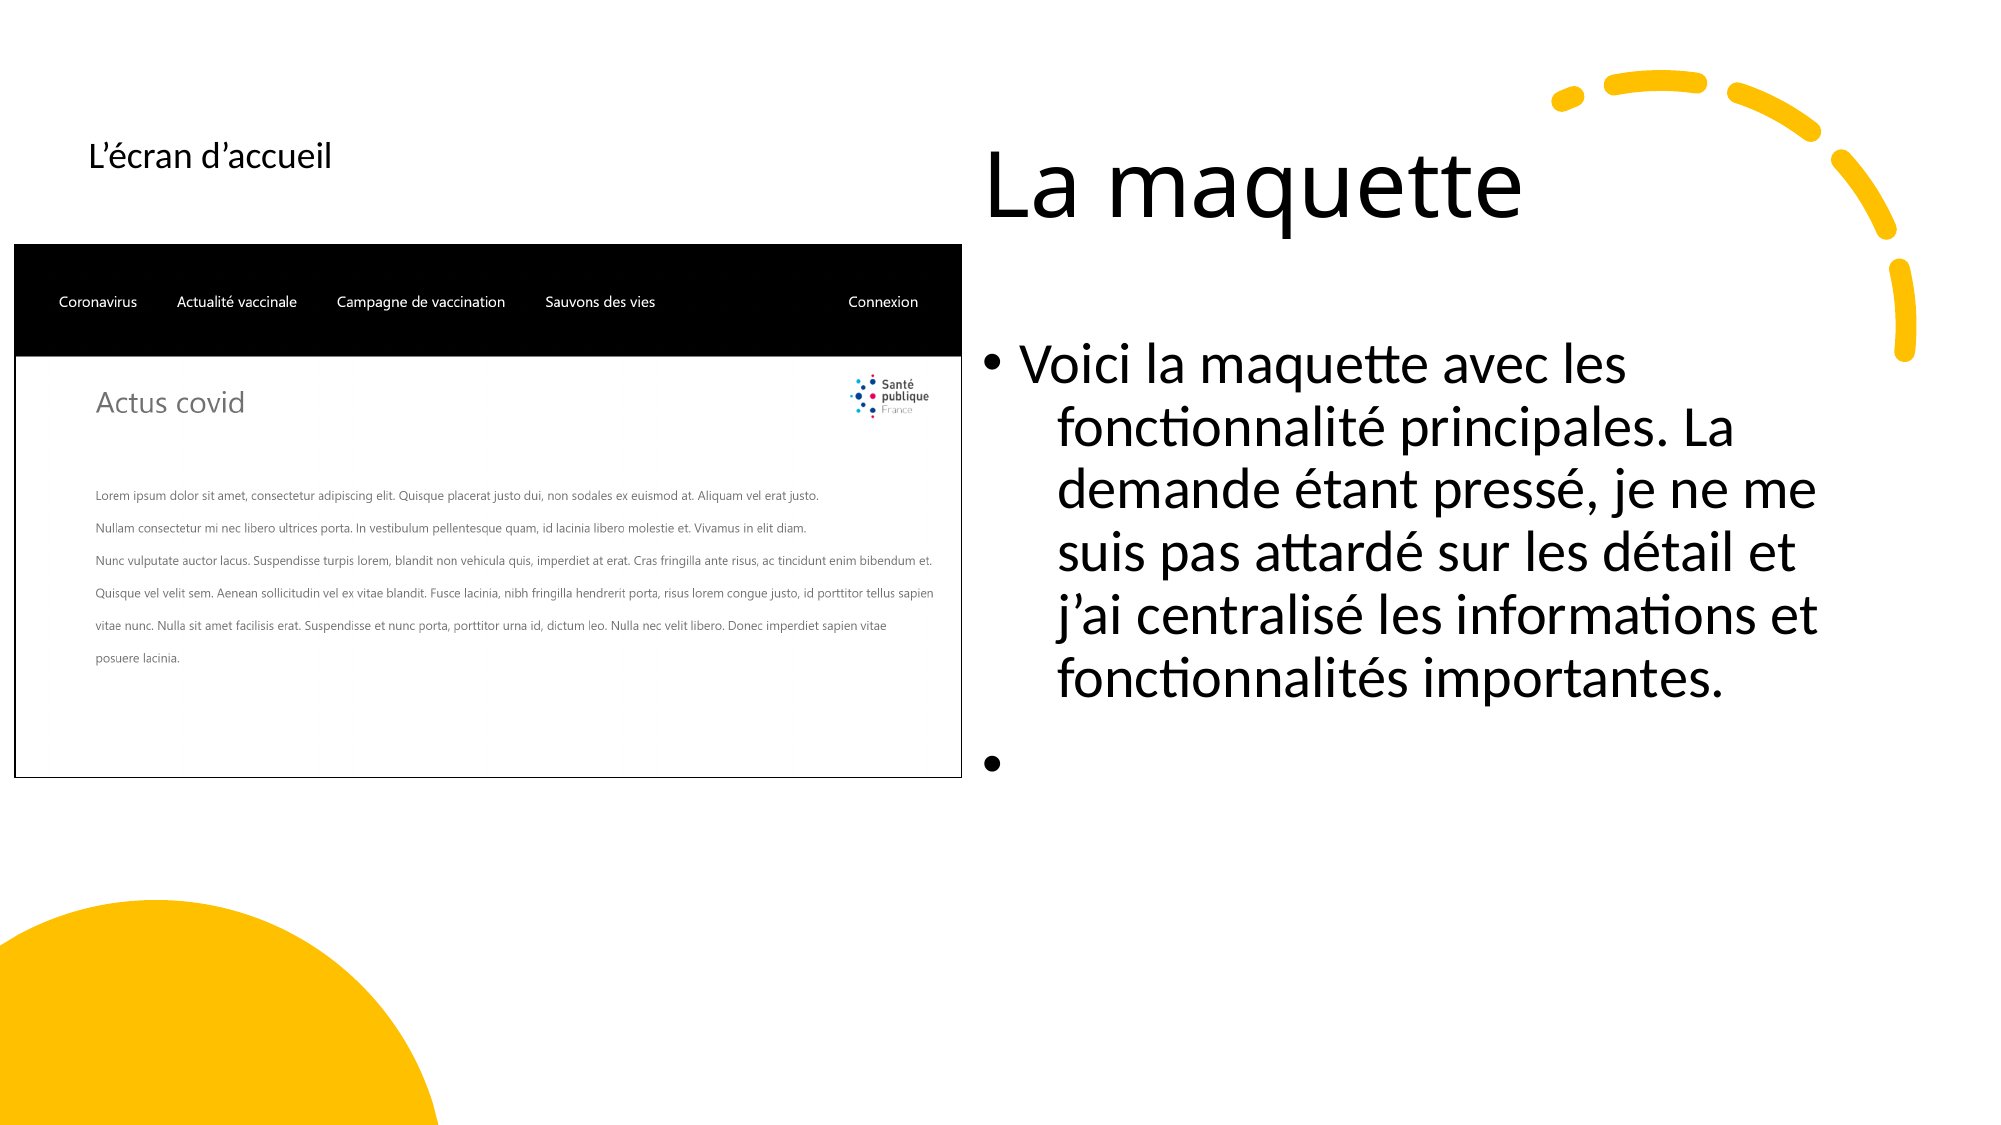

# La maquette
L’écran d’accueil
Voici la maquette avec les fonctionnalité principales. La demande étant pressé, je ne me suis pas attardé sur les détail et j’ai centralisé les informations et fonctionnalités importantes.